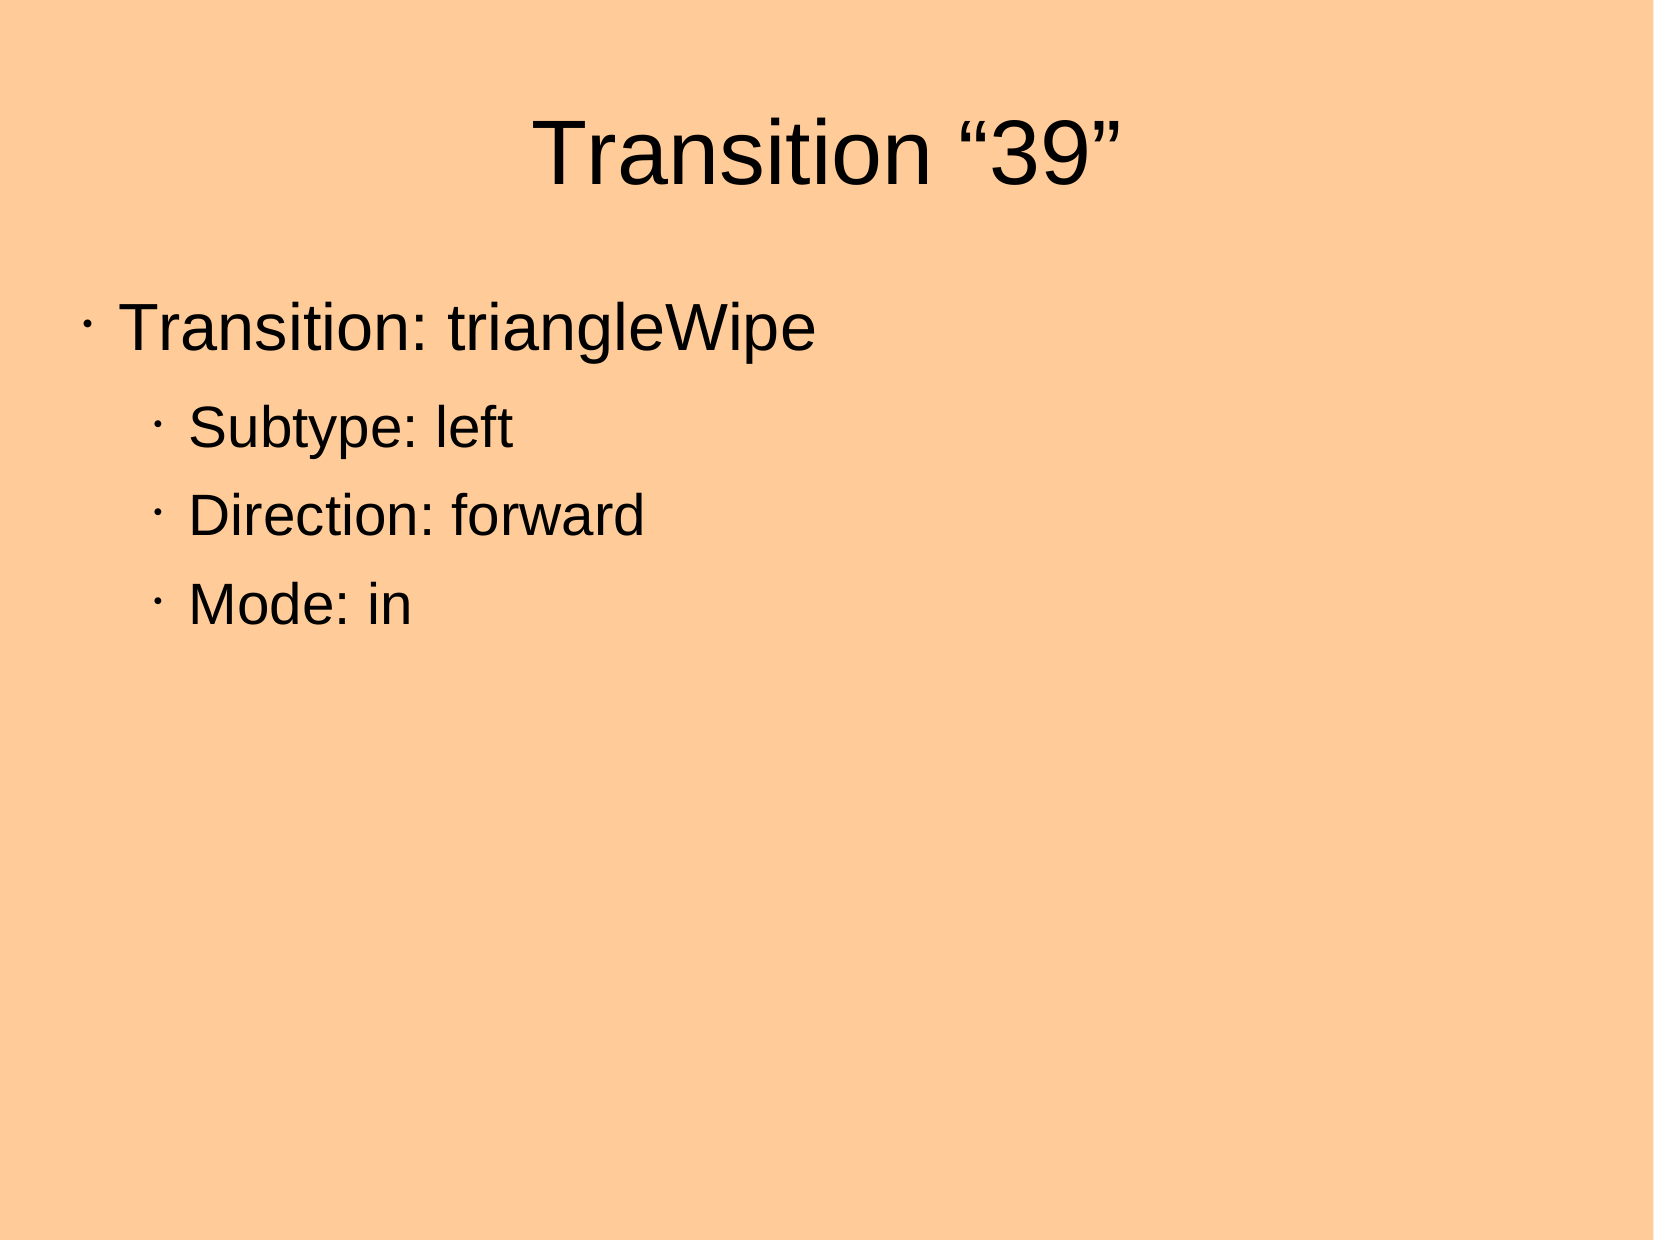

# Transition “39”
Transition: triangleWipe
Subtype: left
Direction: forward
Mode: in